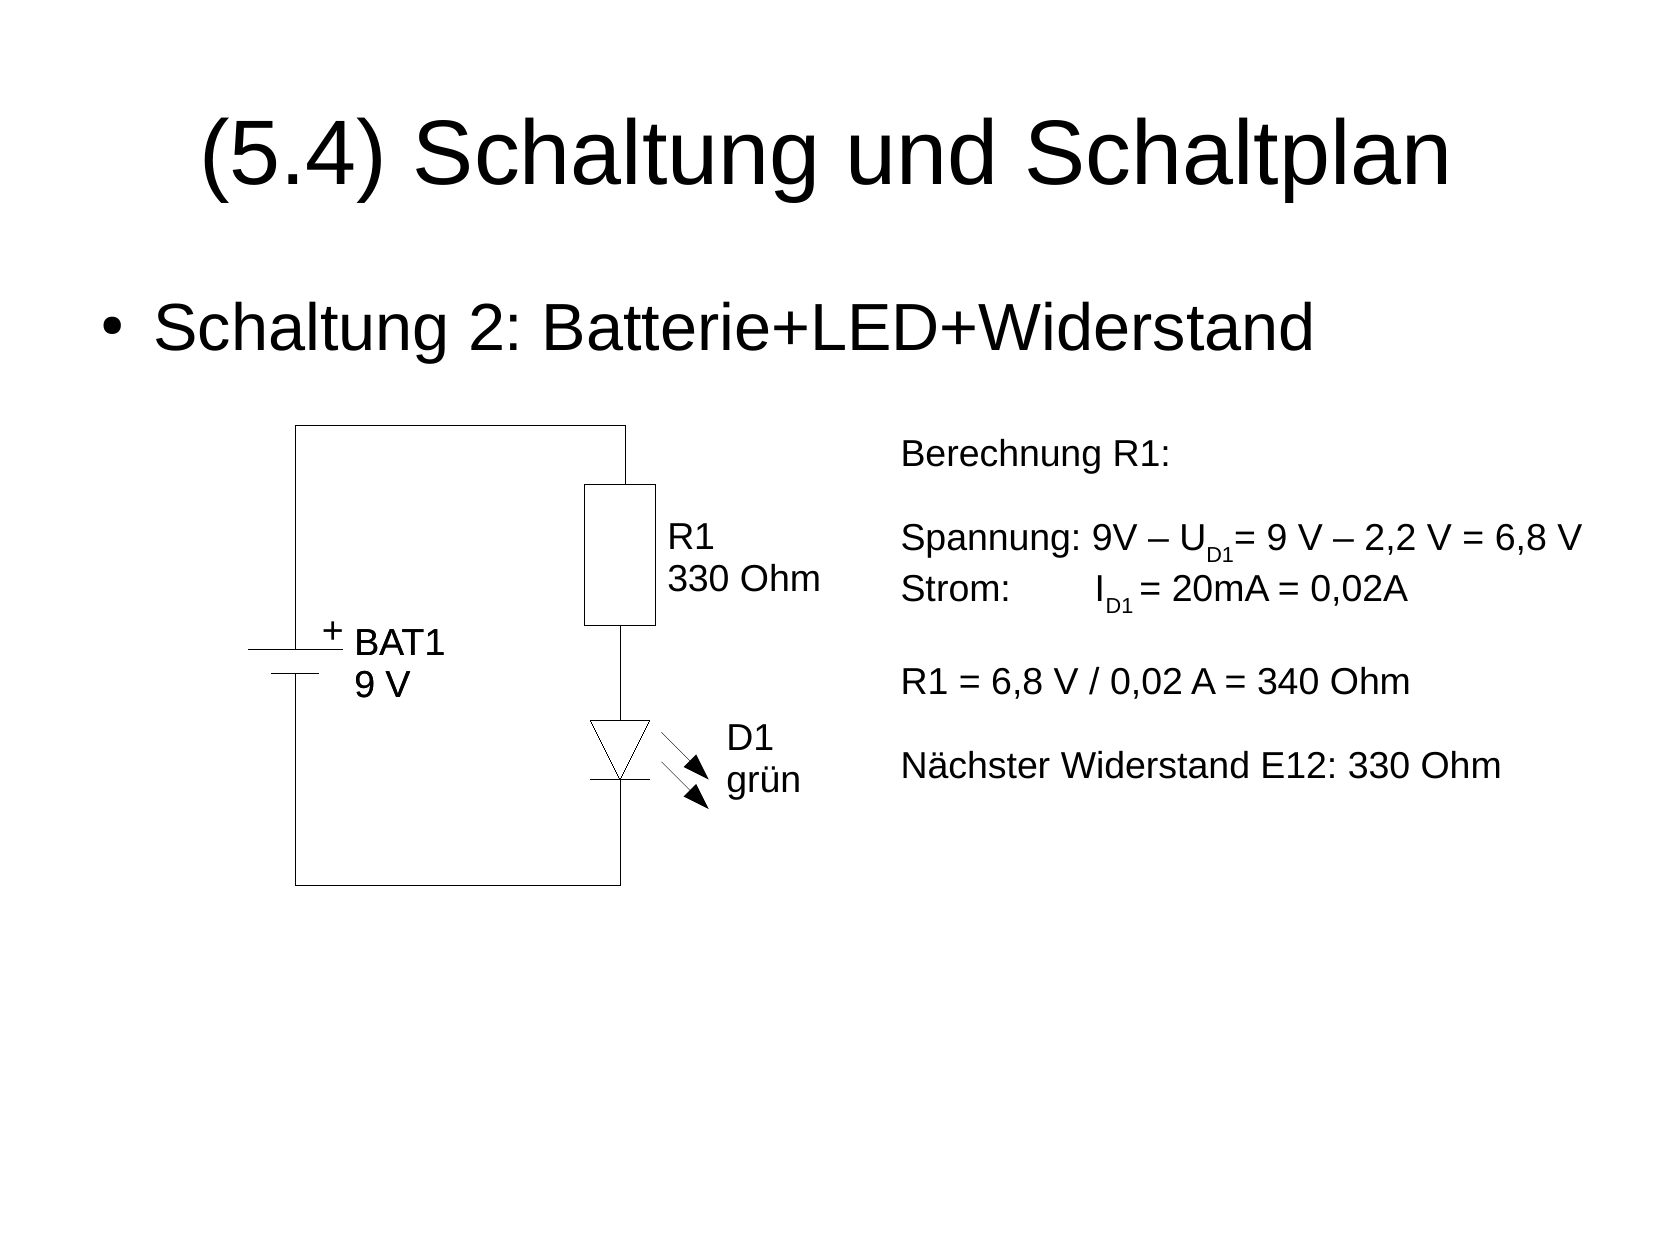

# (5.4) Schaltung und Schaltplan
Schaltung 2: Batterie+LED+Widerstand
Berechnung R1:
Spannung: 9V – UD1= 9 V – 2,2 V = 6,8 V
Strom: ID1 = 20mA = 0,02A
R1 = 6,8 V / 0,02 A = 340 Ohm
Nächster Widerstand E12: 330 Ohm
R1
330 Ohm
+
BAT1
9 V
BAT1
9 V
D1
grün